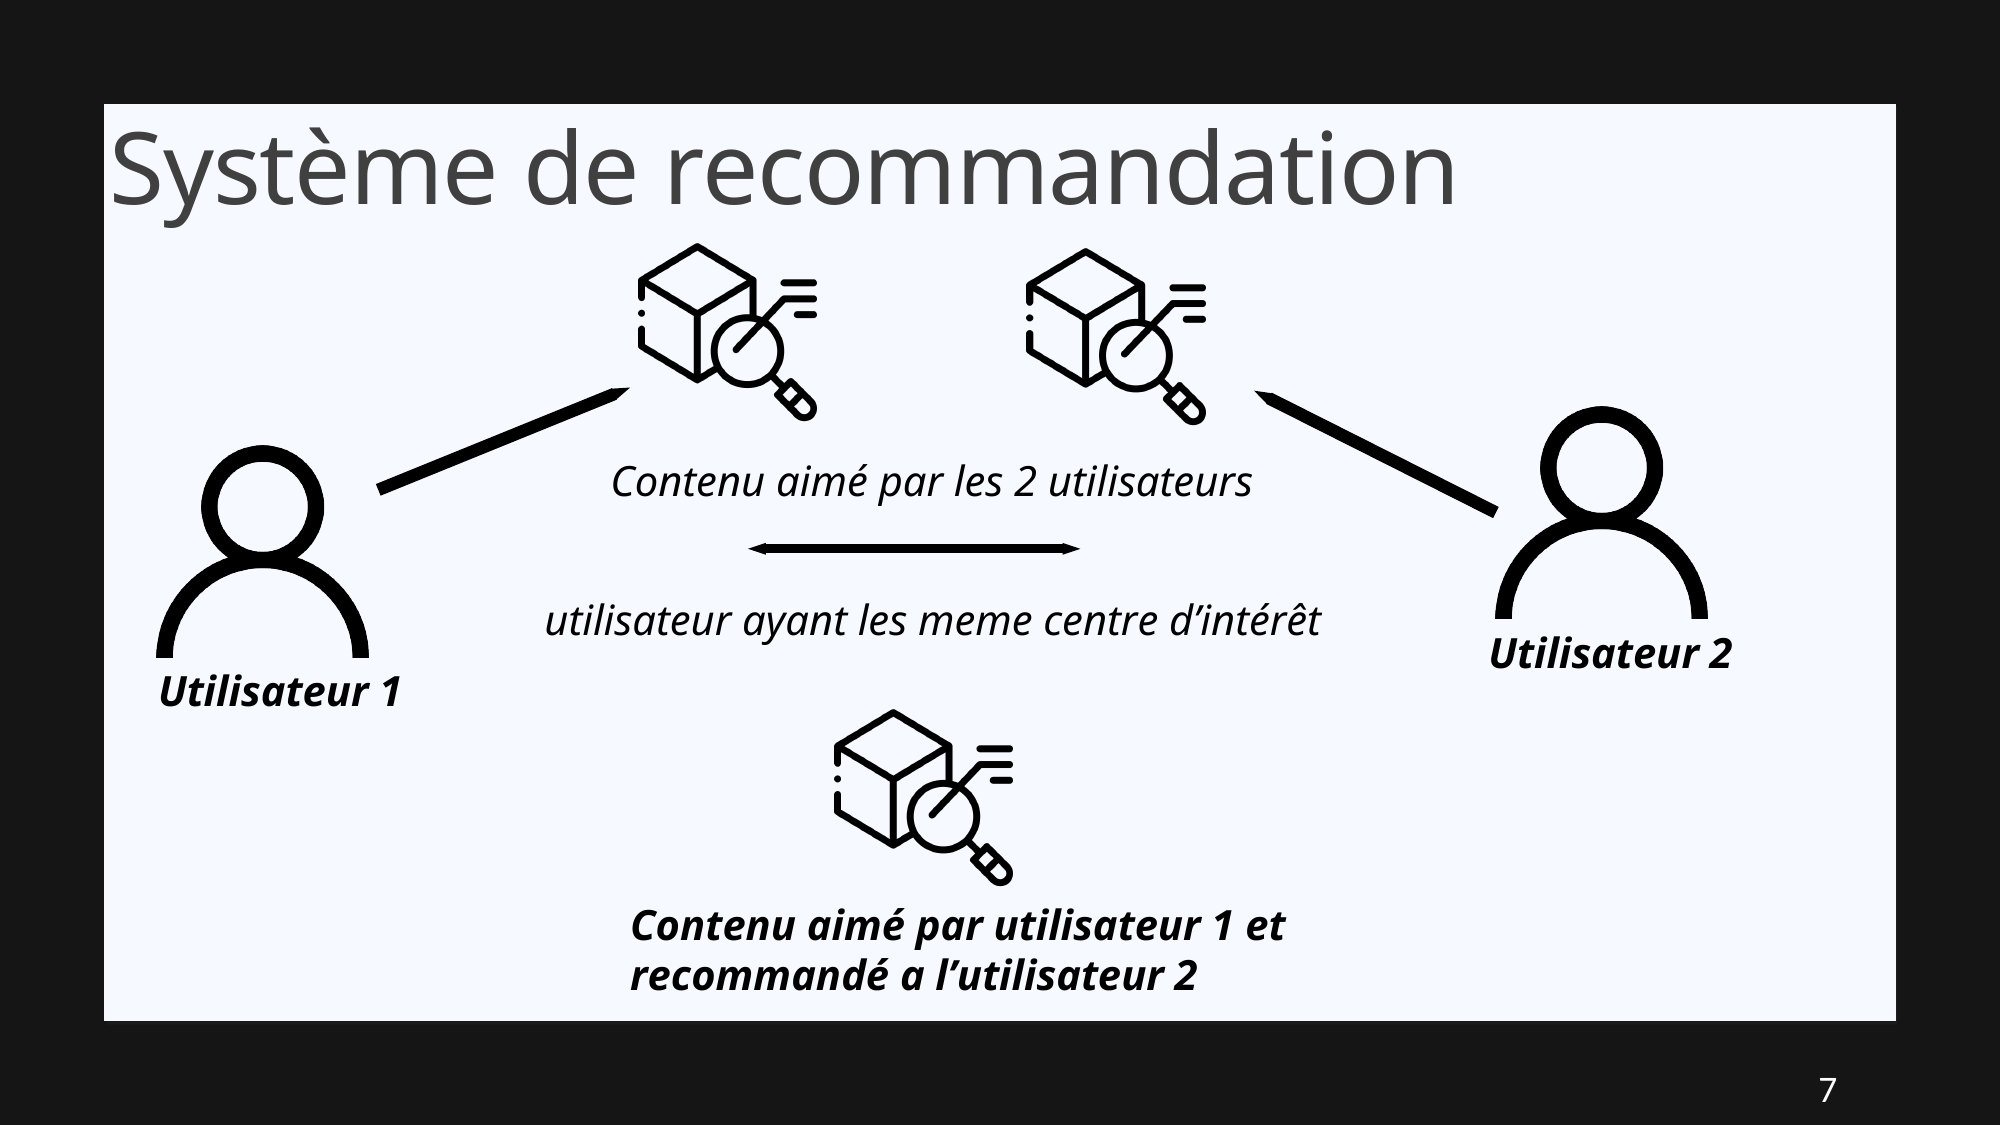

# Système de recommandation
Contenu aimé par les 2 utilisateurs
utilisateur ayant les meme centre d’intérêt
Utilisateur 2
Utilisateur 1
Contenu aimé par utilisateur 1 et recommandé a l’utilisateur 2